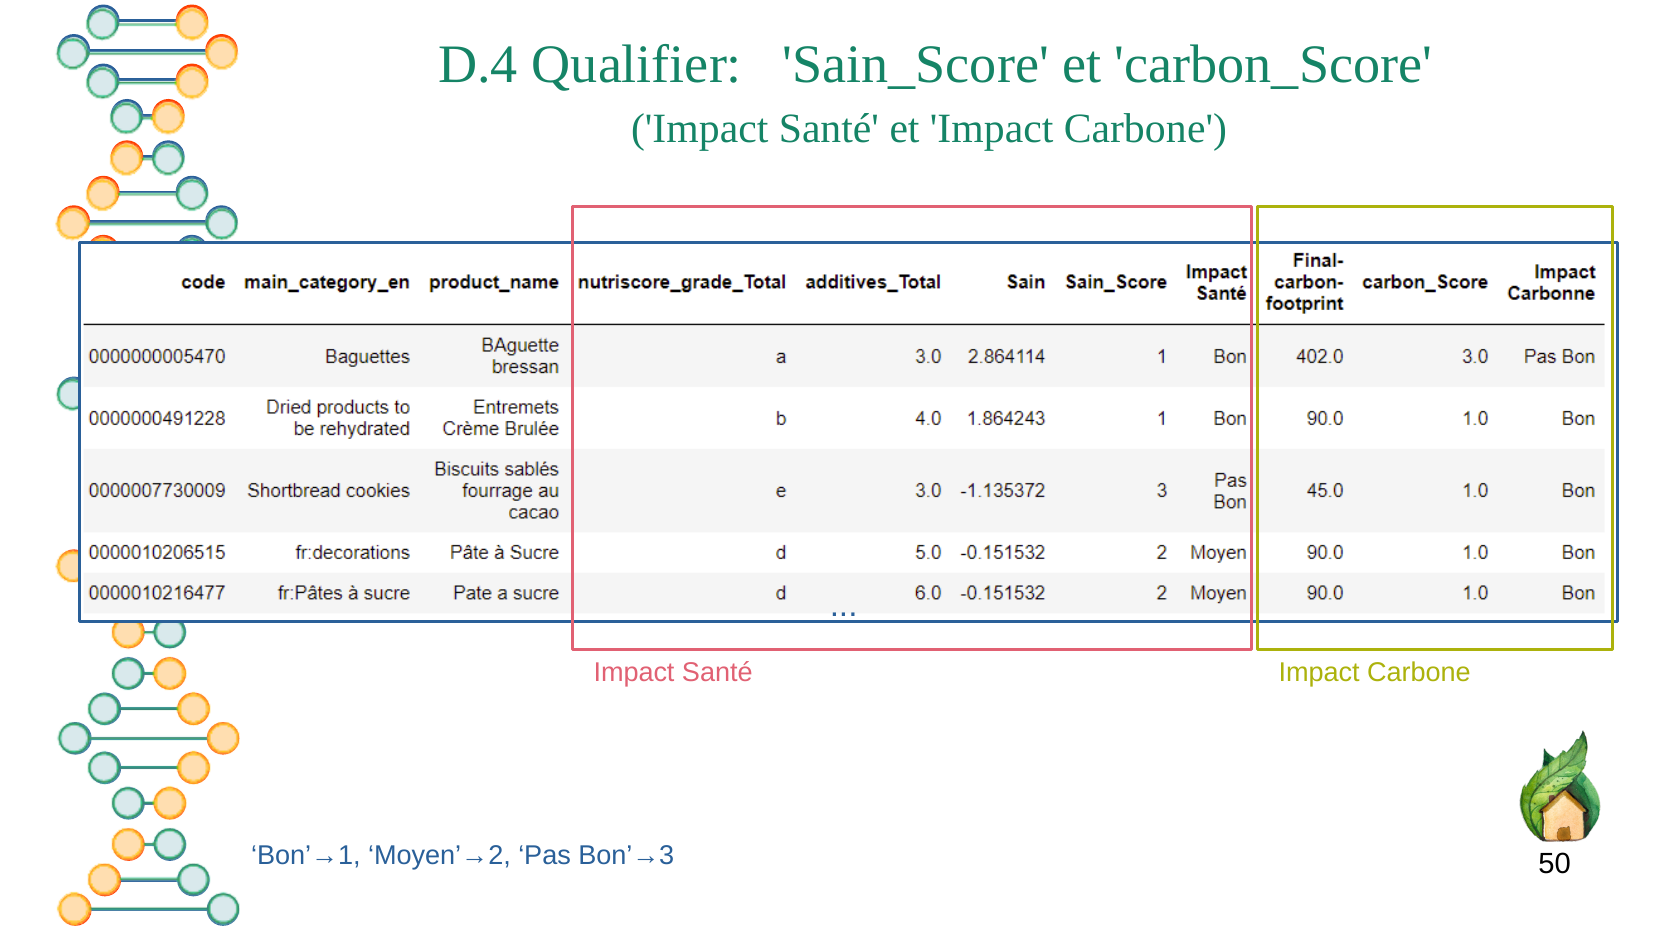

# D.4 Qualifier: 'Sain_Score' et 'carbon_Score' ('Impact Santé' et 'Impact Carbone')
...
Impact Santé
Impact Carbone
‘Bon’→1, ‘Moyen’→2, ‘Pas Bon’→3
50